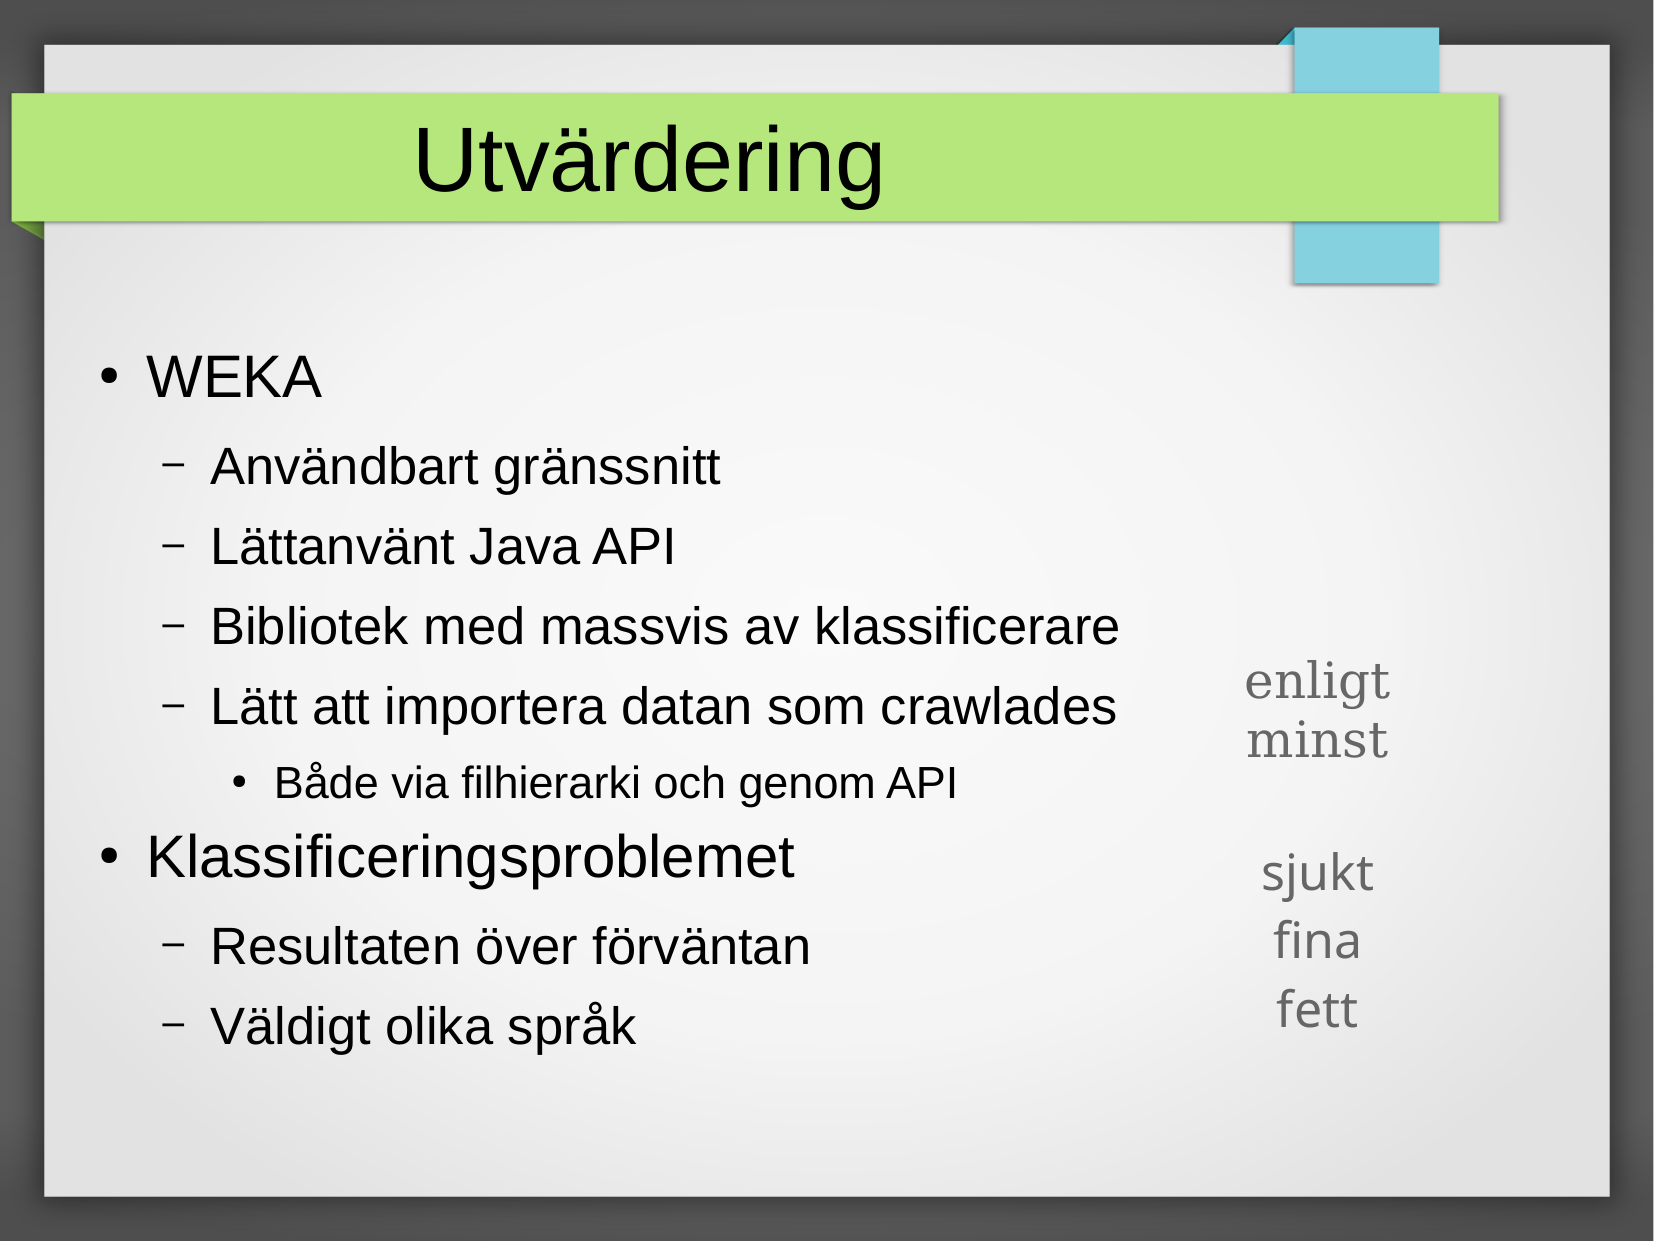

# Utvärdering
WEKA
Användbart gränssnitt
Lättanvänt Java API
Bibliotek med massvis av klassificerare
Lätt att importera datan som crawlades
Både via filhierarki och genom API
Klassificeringsproblemet
Resultaten över förväntan
Väldigt olika språk
enligt
minst
sjukt
fina
fett